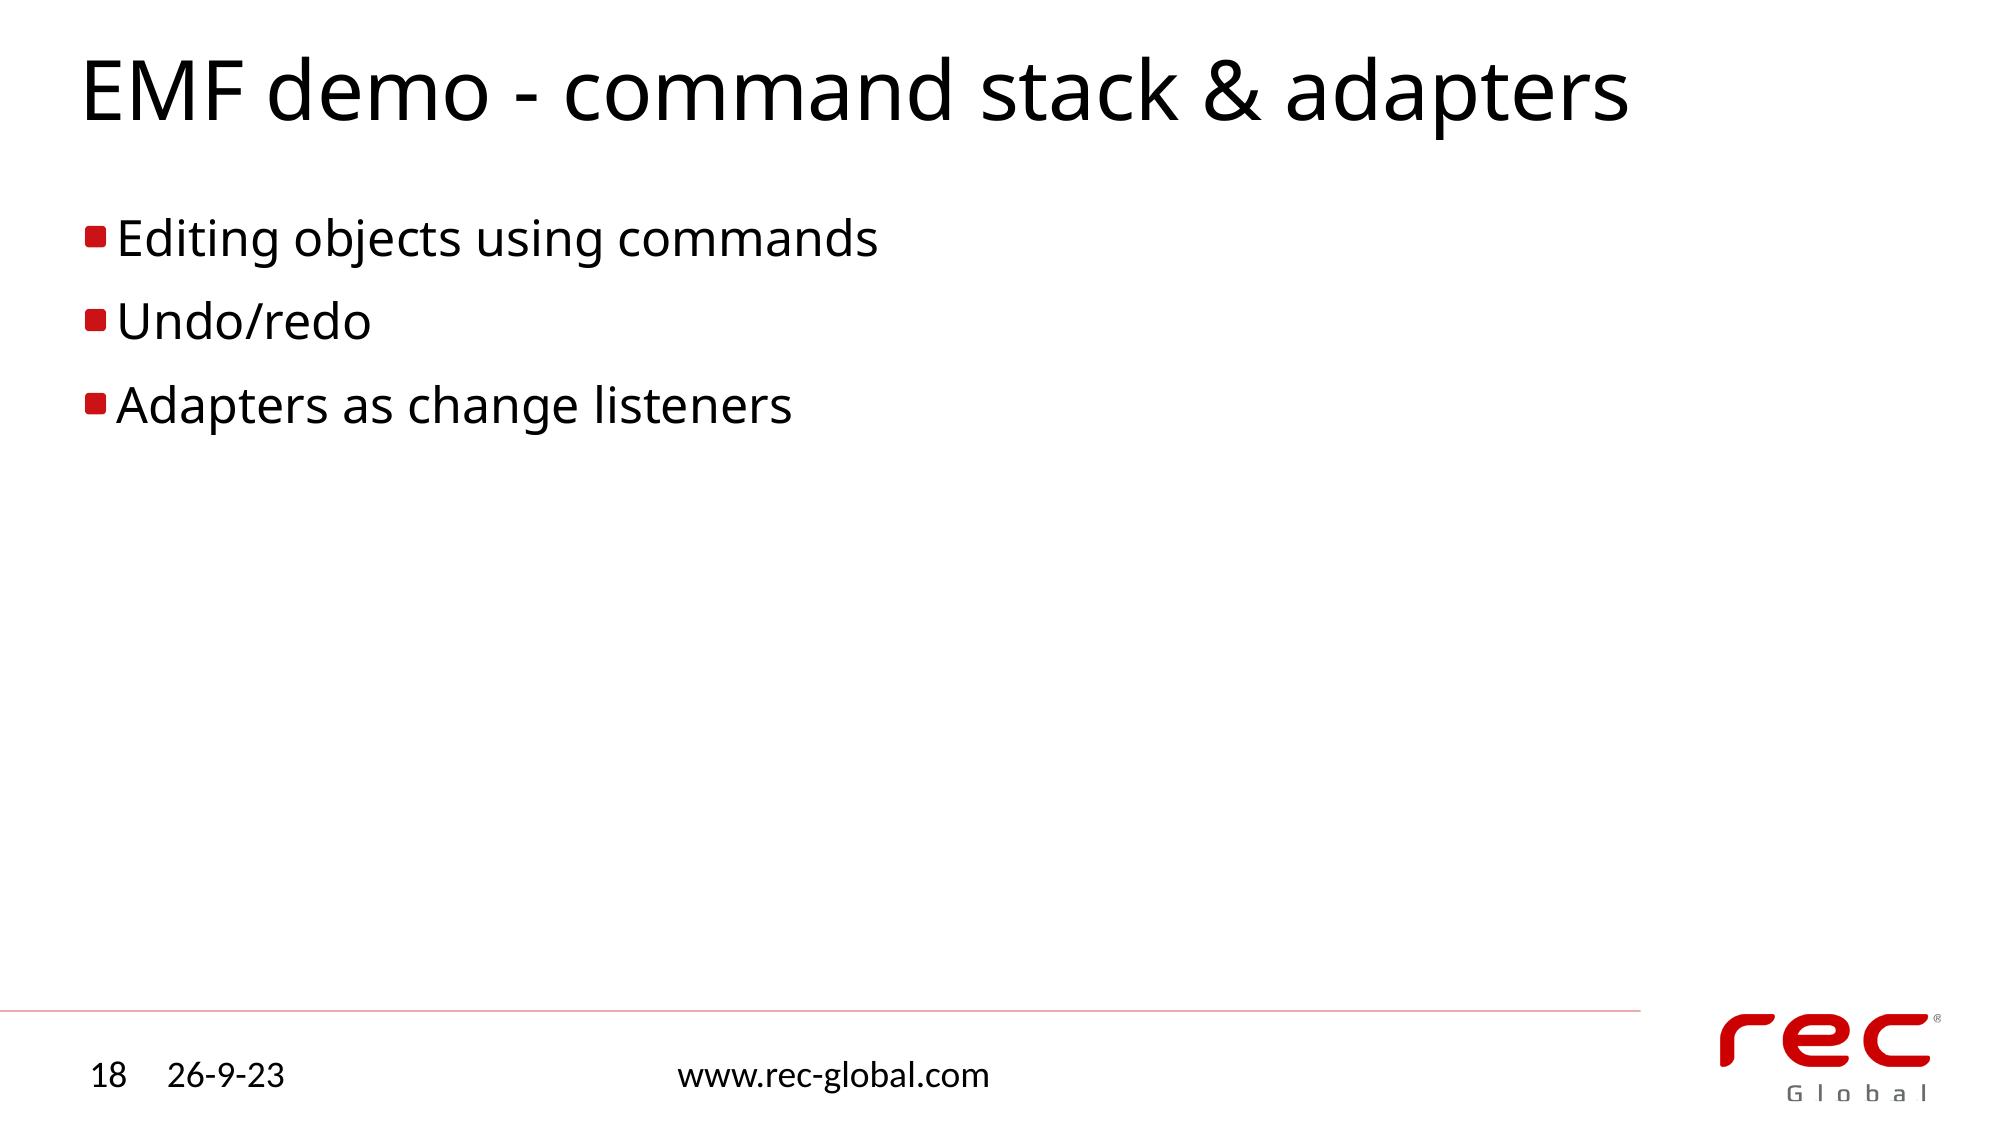

# EMF demo - command stack & adapters
Editing objects using commands
Undo/redo
Adapters as change listeners
26-8-21
www.rec-global.com